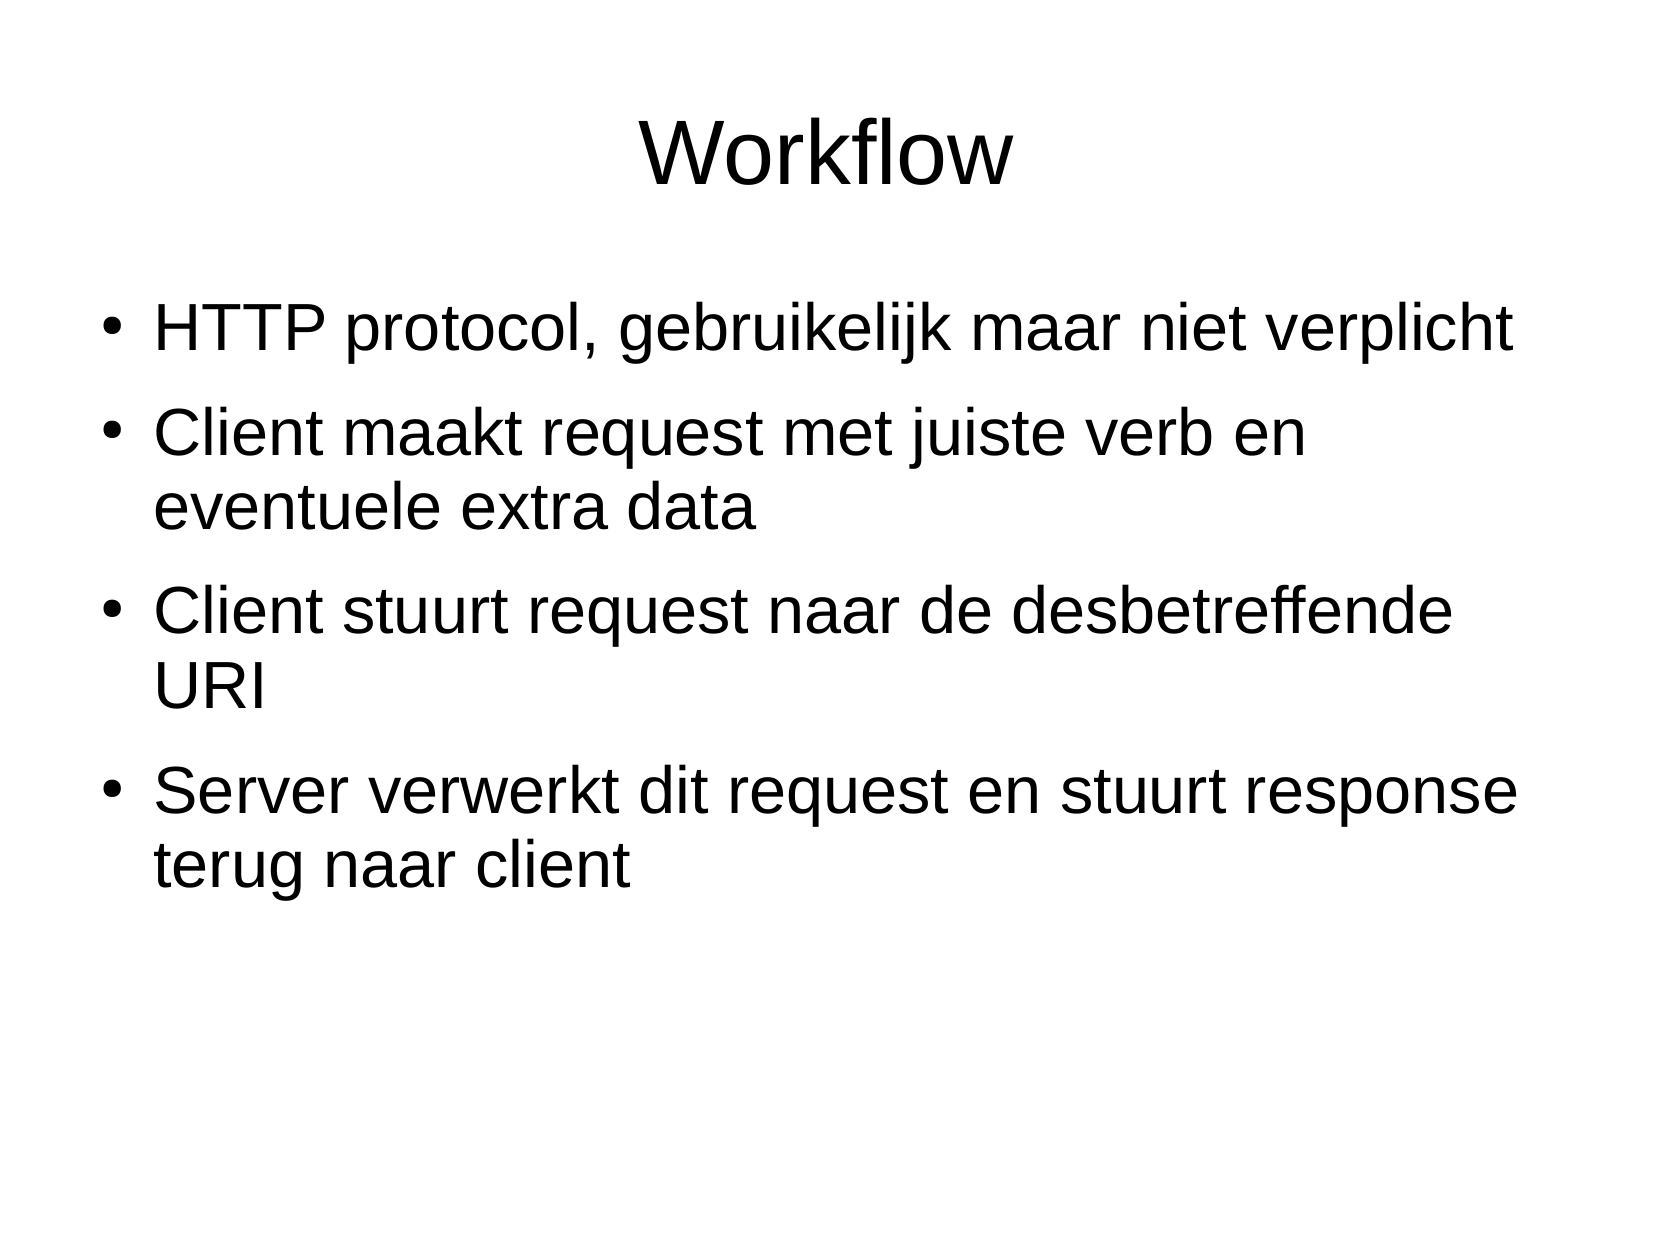

# Workflow
HTTP protocol, gebruikelijk maar niet verplicht
Client maakt request met juiste verb en eventuele extra data
Client stuurt request naar de desbetreffende URI
Server verwerkt dit request en stuurt response terug naar client